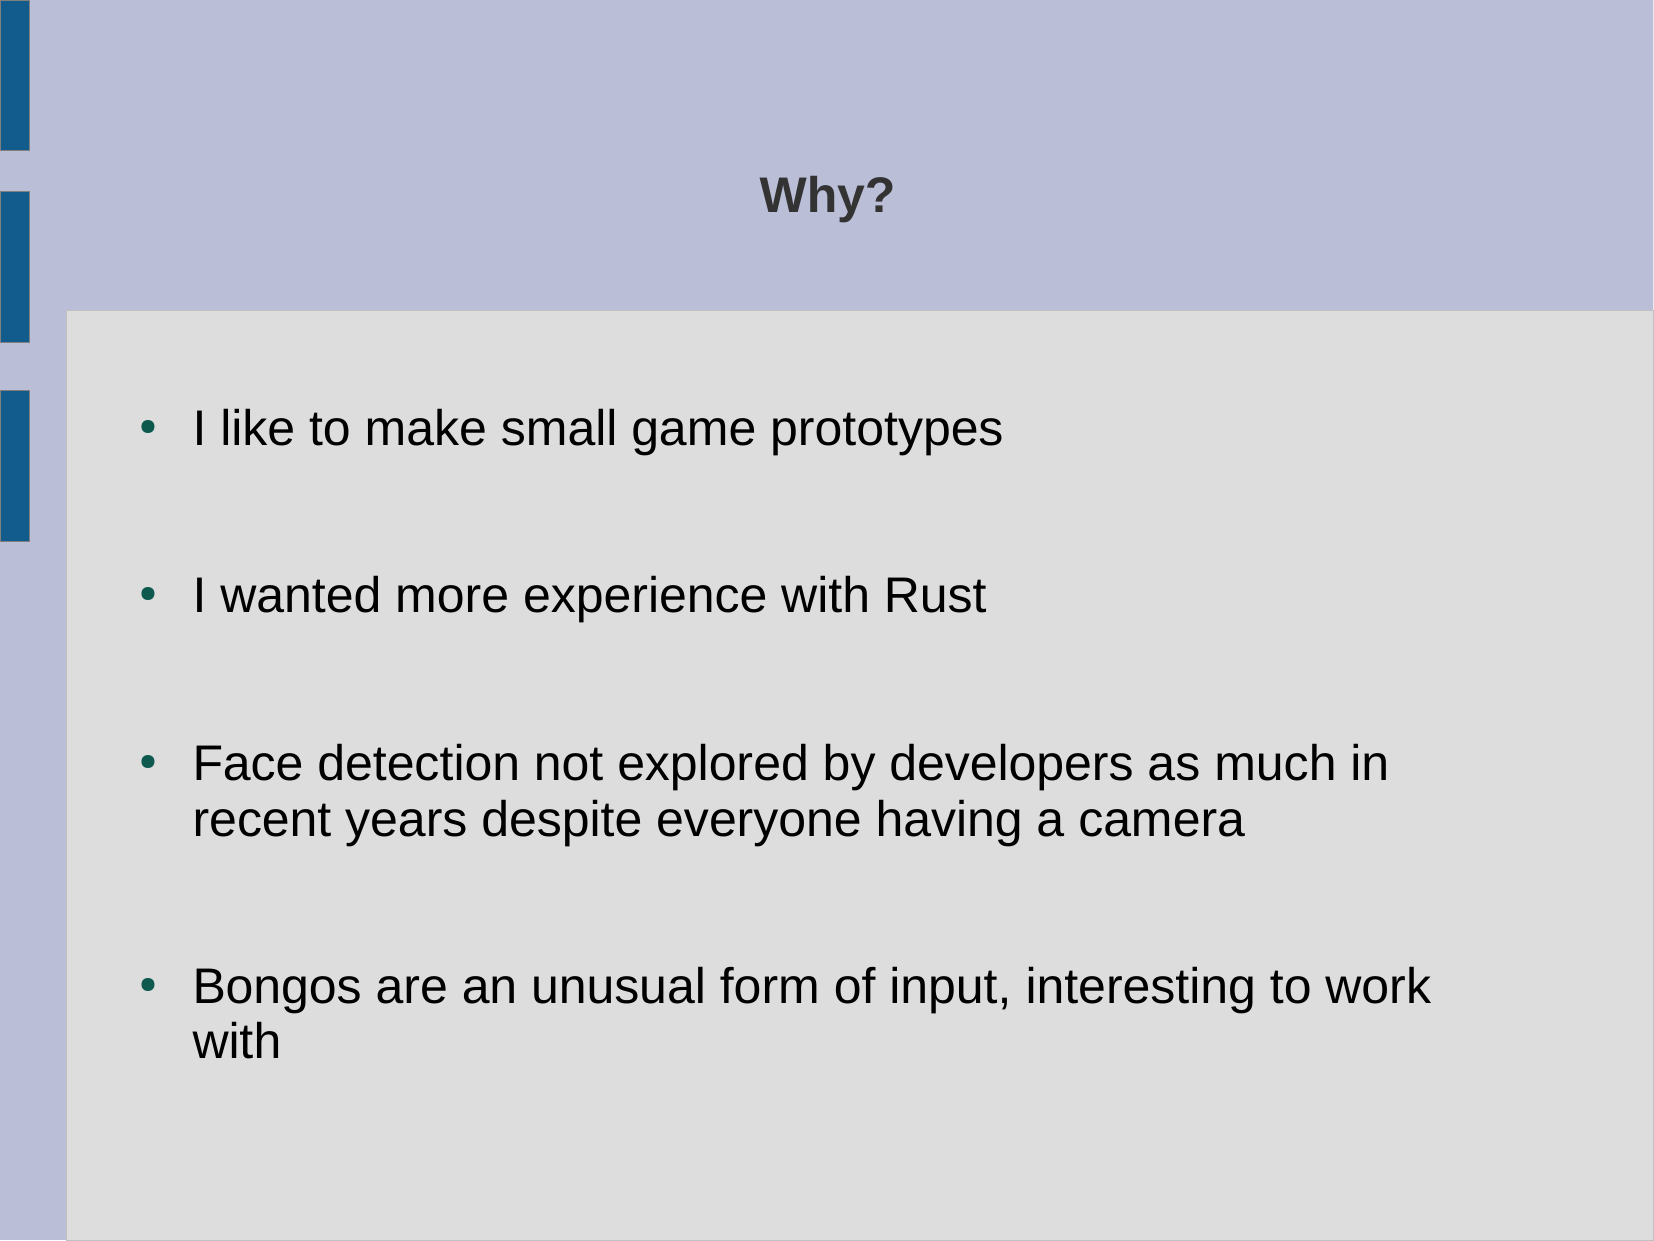

# Why?
I like to make small game prototypes
I wanted more experience with Rust
Face detection not explored by developers as much in recent years despite everyone having a camera
Bongos are an unusual form of input, interesting to work with